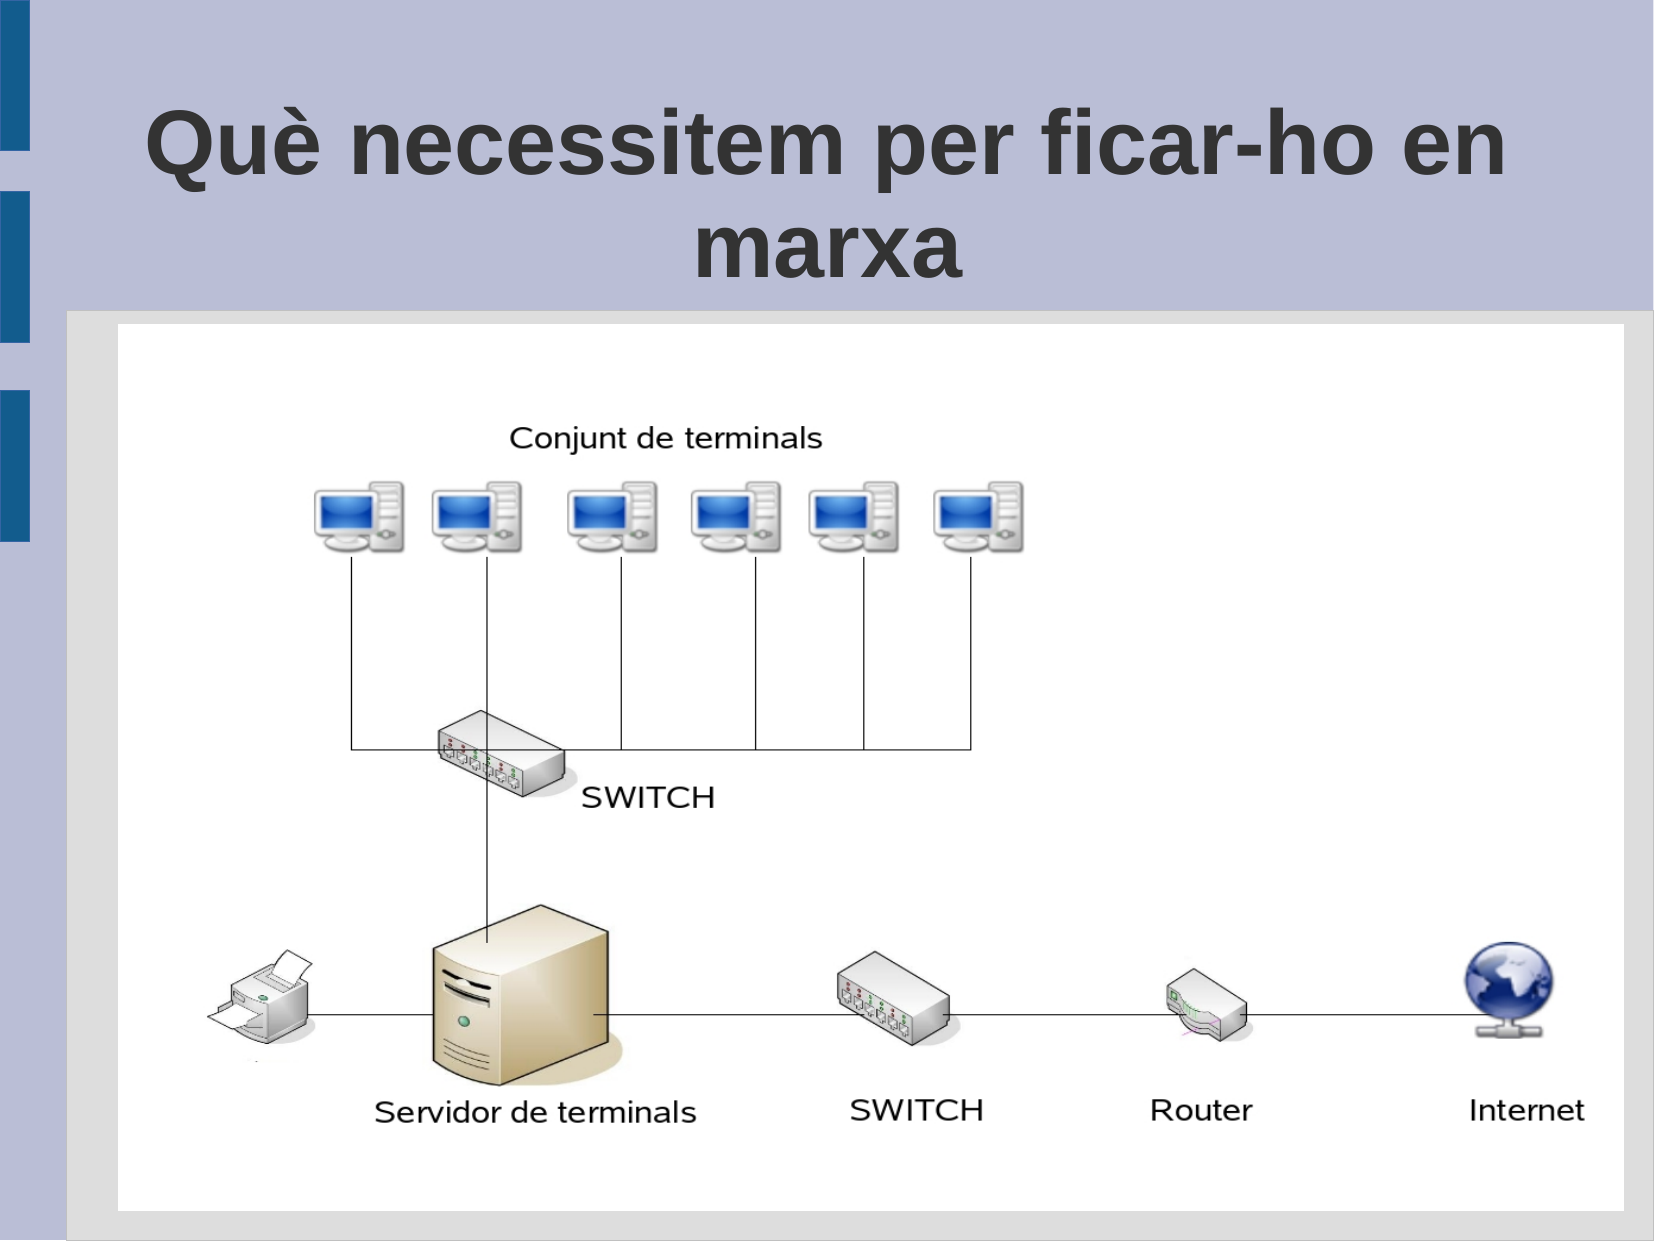

# Què necessitem per ficar-ho en marxa